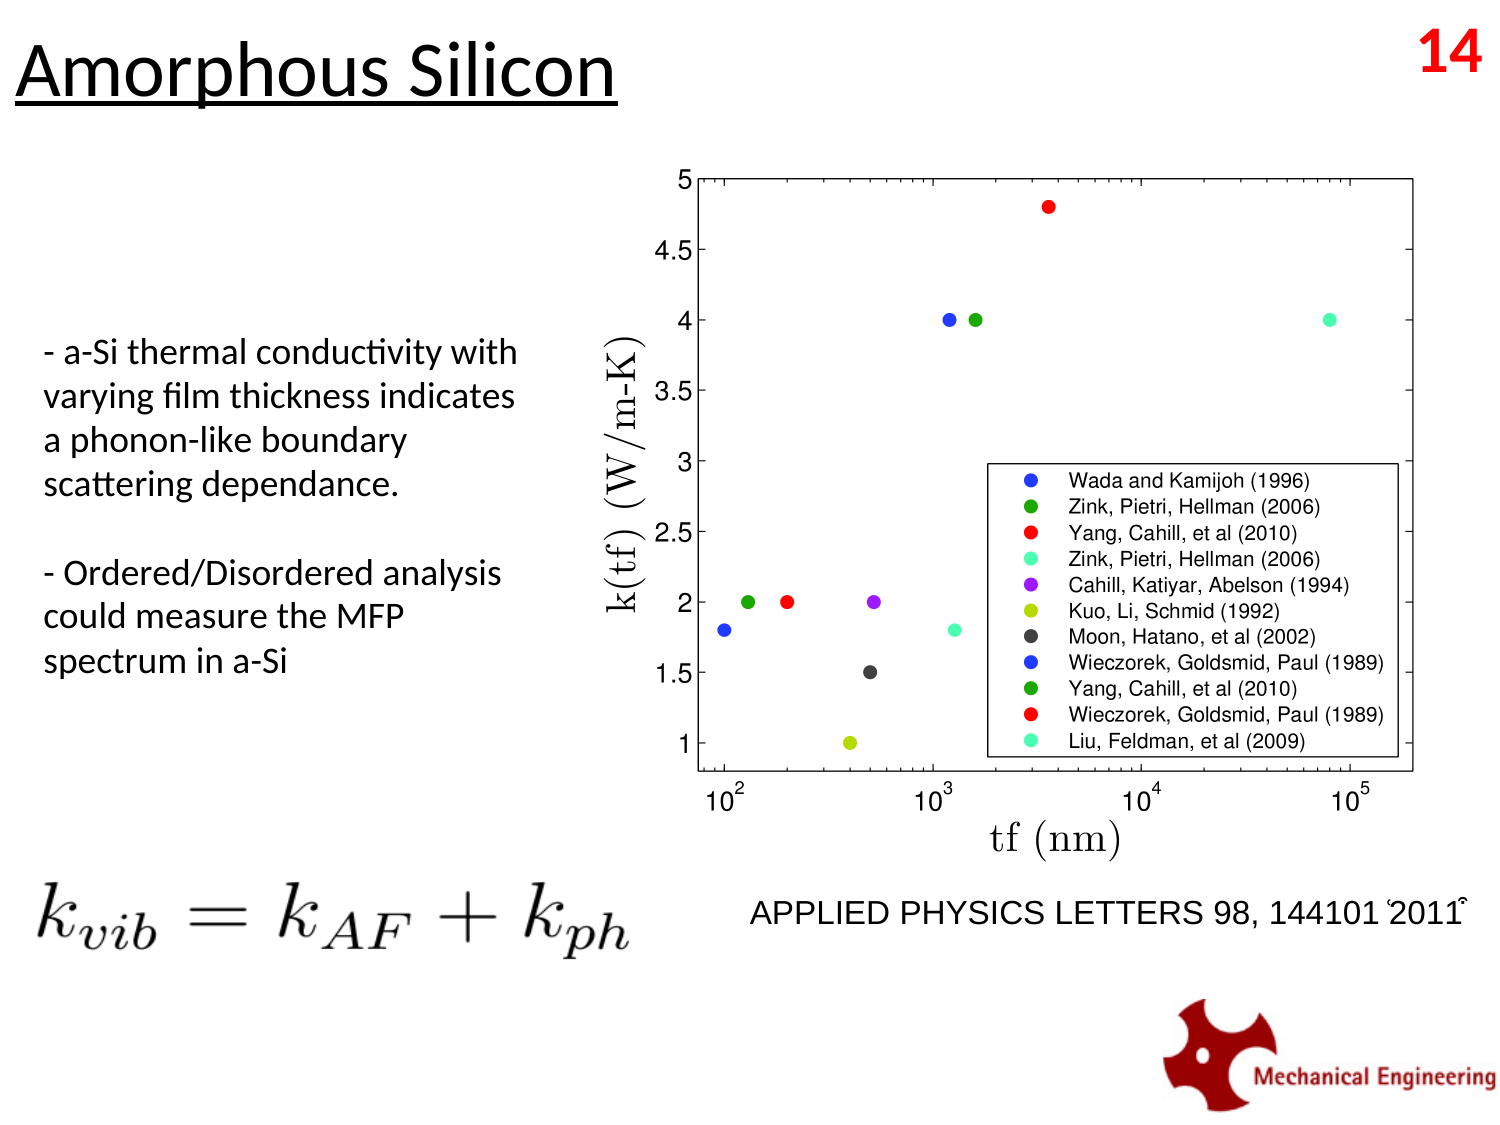

# Amorphous Silicon
14
- a-Si thermal conductivity with varying film thickness indicates a phonon-like boundary scattering dependance.
- Ordered/Disordered analysis could measure the MFP spectrum in a-Si
APPLIED PHYSICS LETTERS 98, 144101 ͑2011͒